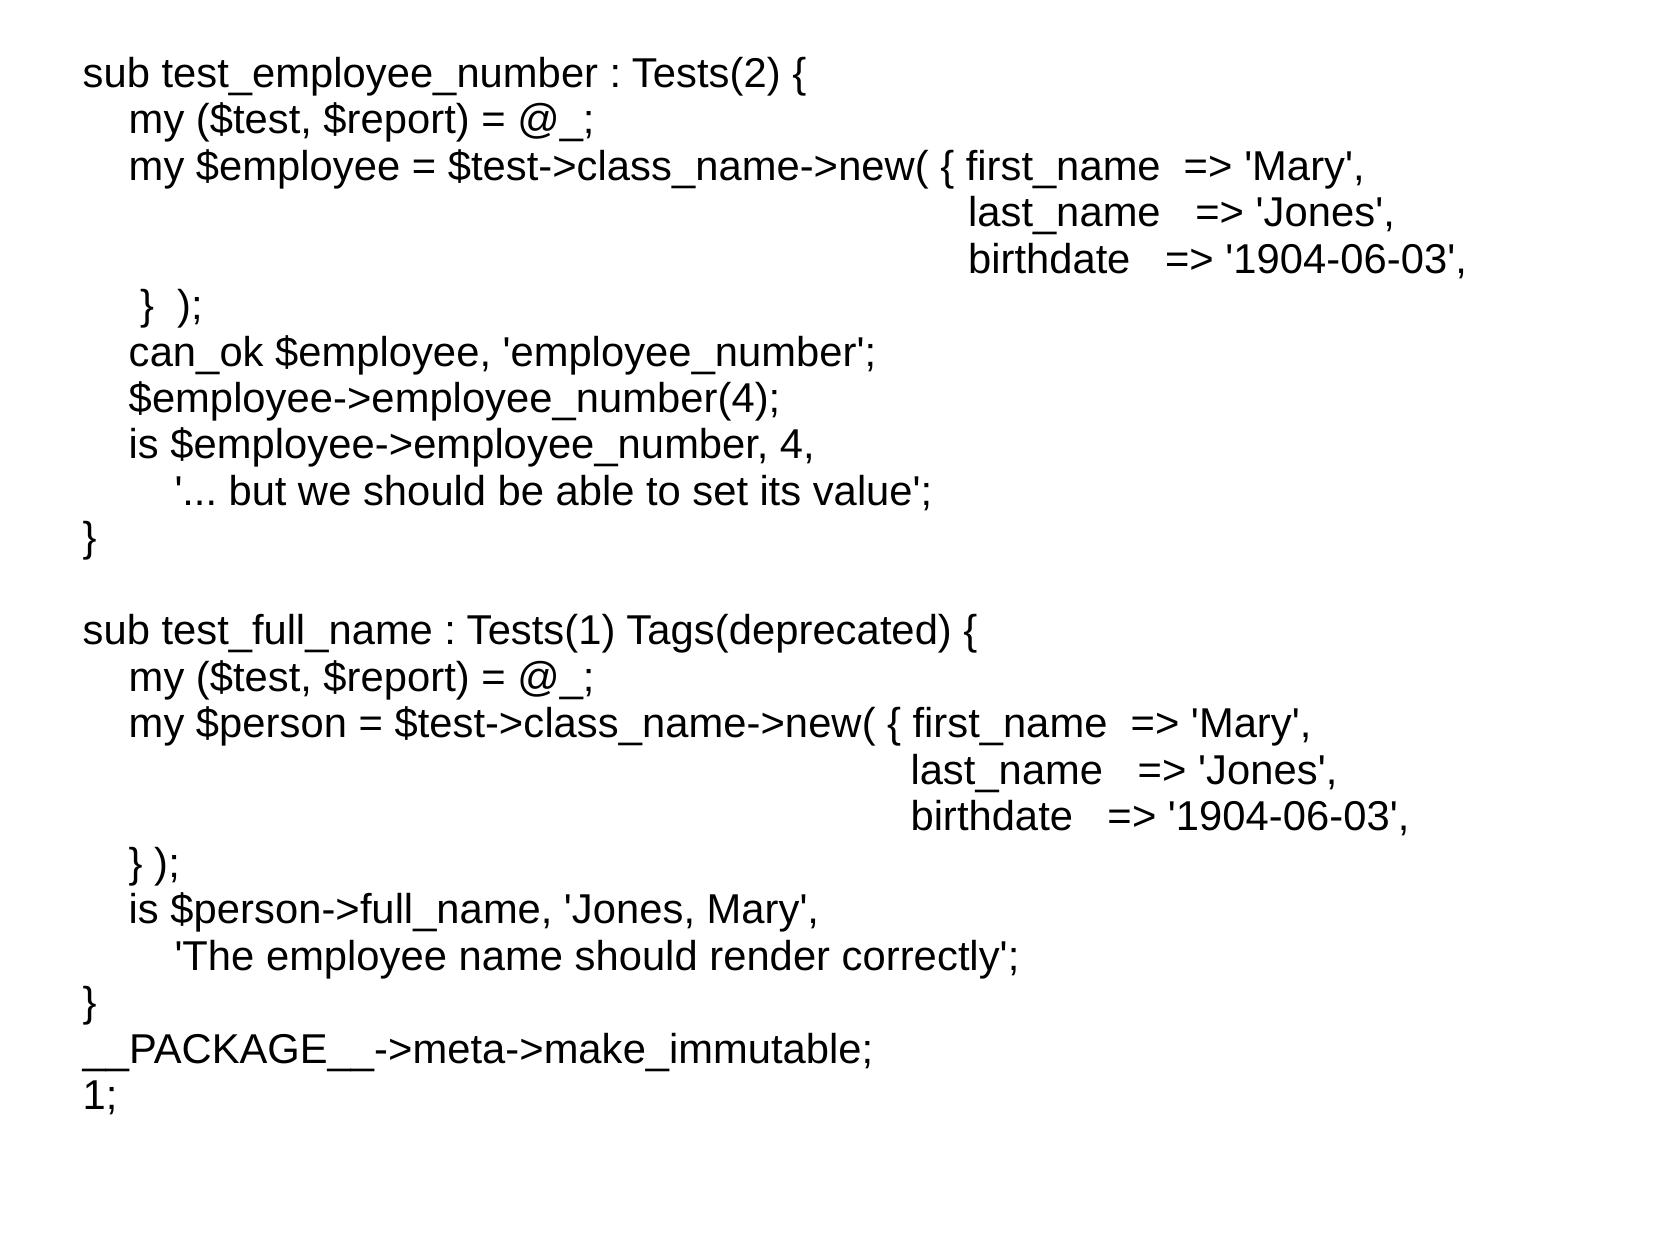

# sub test_employee_number : Tests(2) {
 my ($test, $report) = @_;
 my $employee = $test->class_name->new( { first_name => 'Mary',
 last_name => 'Jones',
 birthdate => '1904-06-03',
 } );
 can_ok $employee, 'employee_number';
 $employee->employee_number(4);
 is $employee->employee_number, 4,
 '... but we should be able to set its value';
}
sub test_full_name : Tests(1) Tags(deprecated) {
 my ($test, $report) = @_;
 my $person = $test->class_name->new( { first_name => 'Mary',
 last_name => 'Jones',
 birthdate => '1904-06-03',
 } );
 is $person->full_name, 'Jones, Mary',
 'The employee name should render correctly';
}
__PACKAGE__->meta->make_immutable;
1;